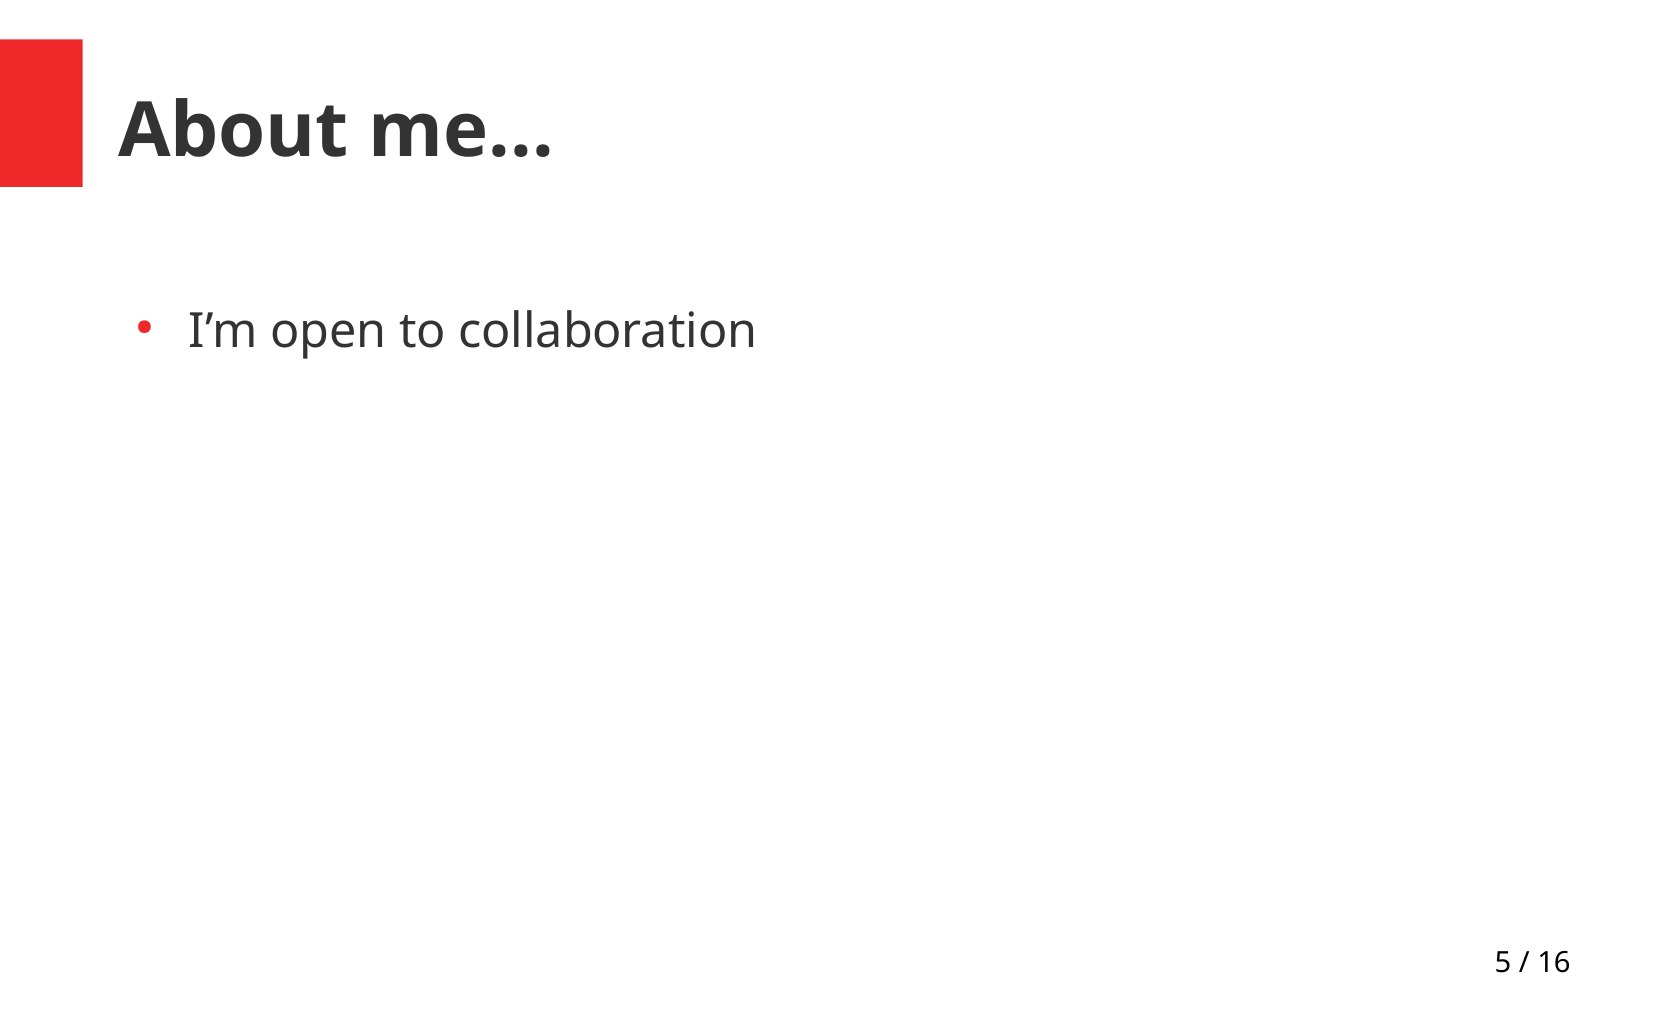

# About me...
I’m open to collaboration
5